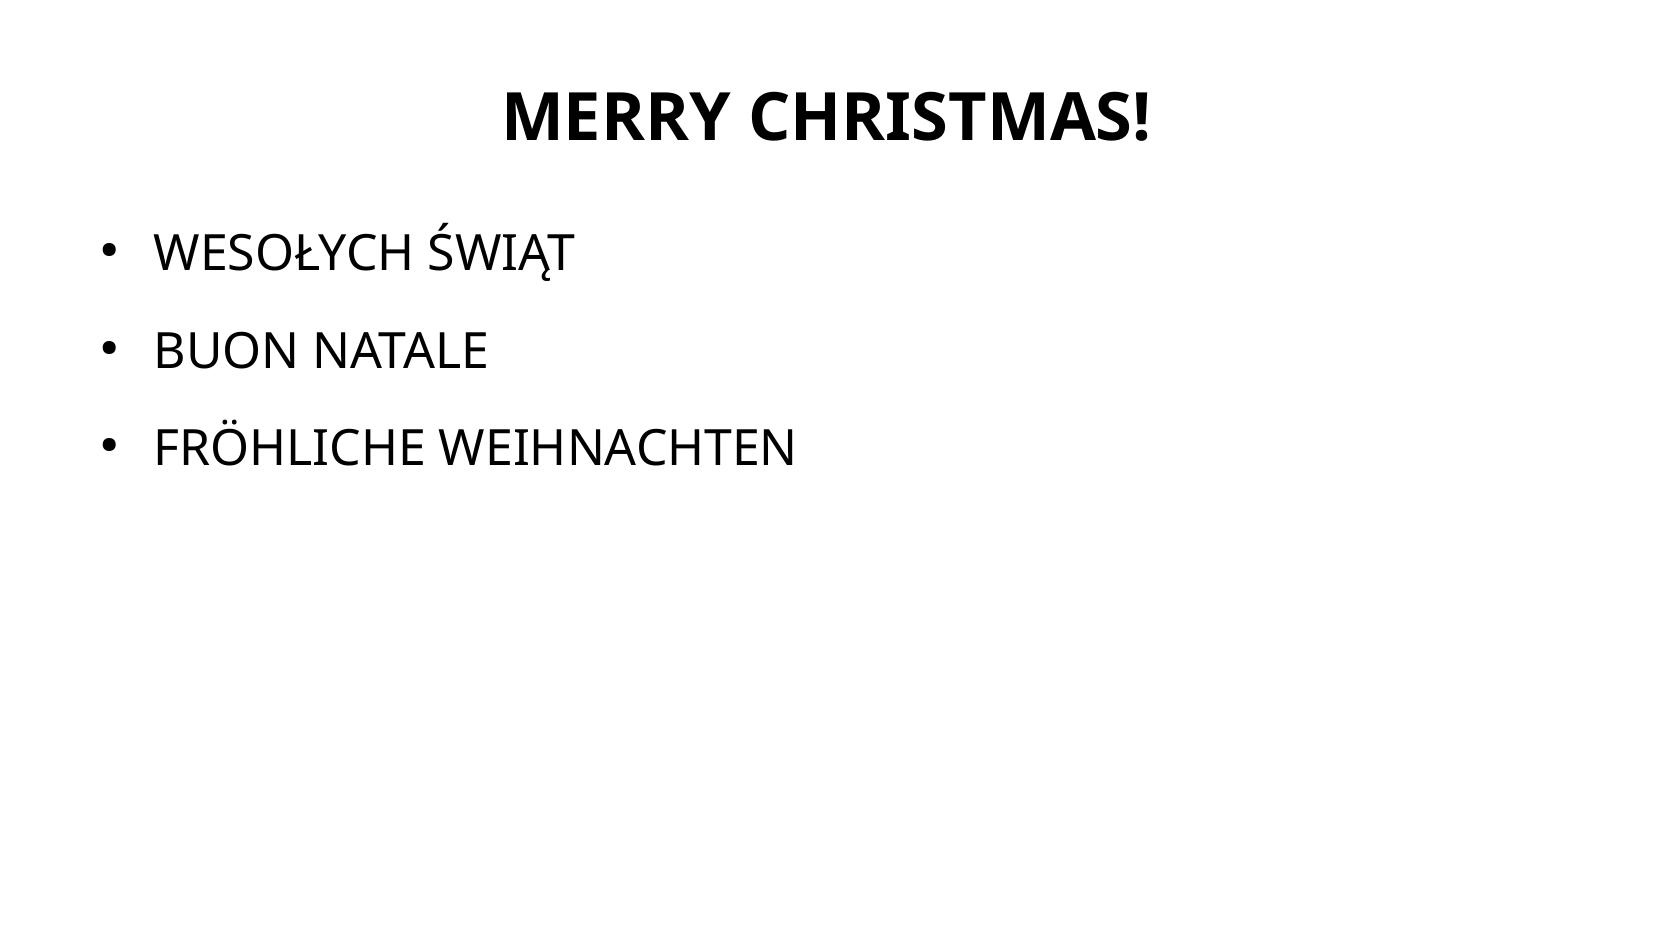

# MERRY CHRISTMAS!
WESOŁYCH ŚWIĄT
BUON NATALE
FRÖHLICHE WEIHNACHTEN